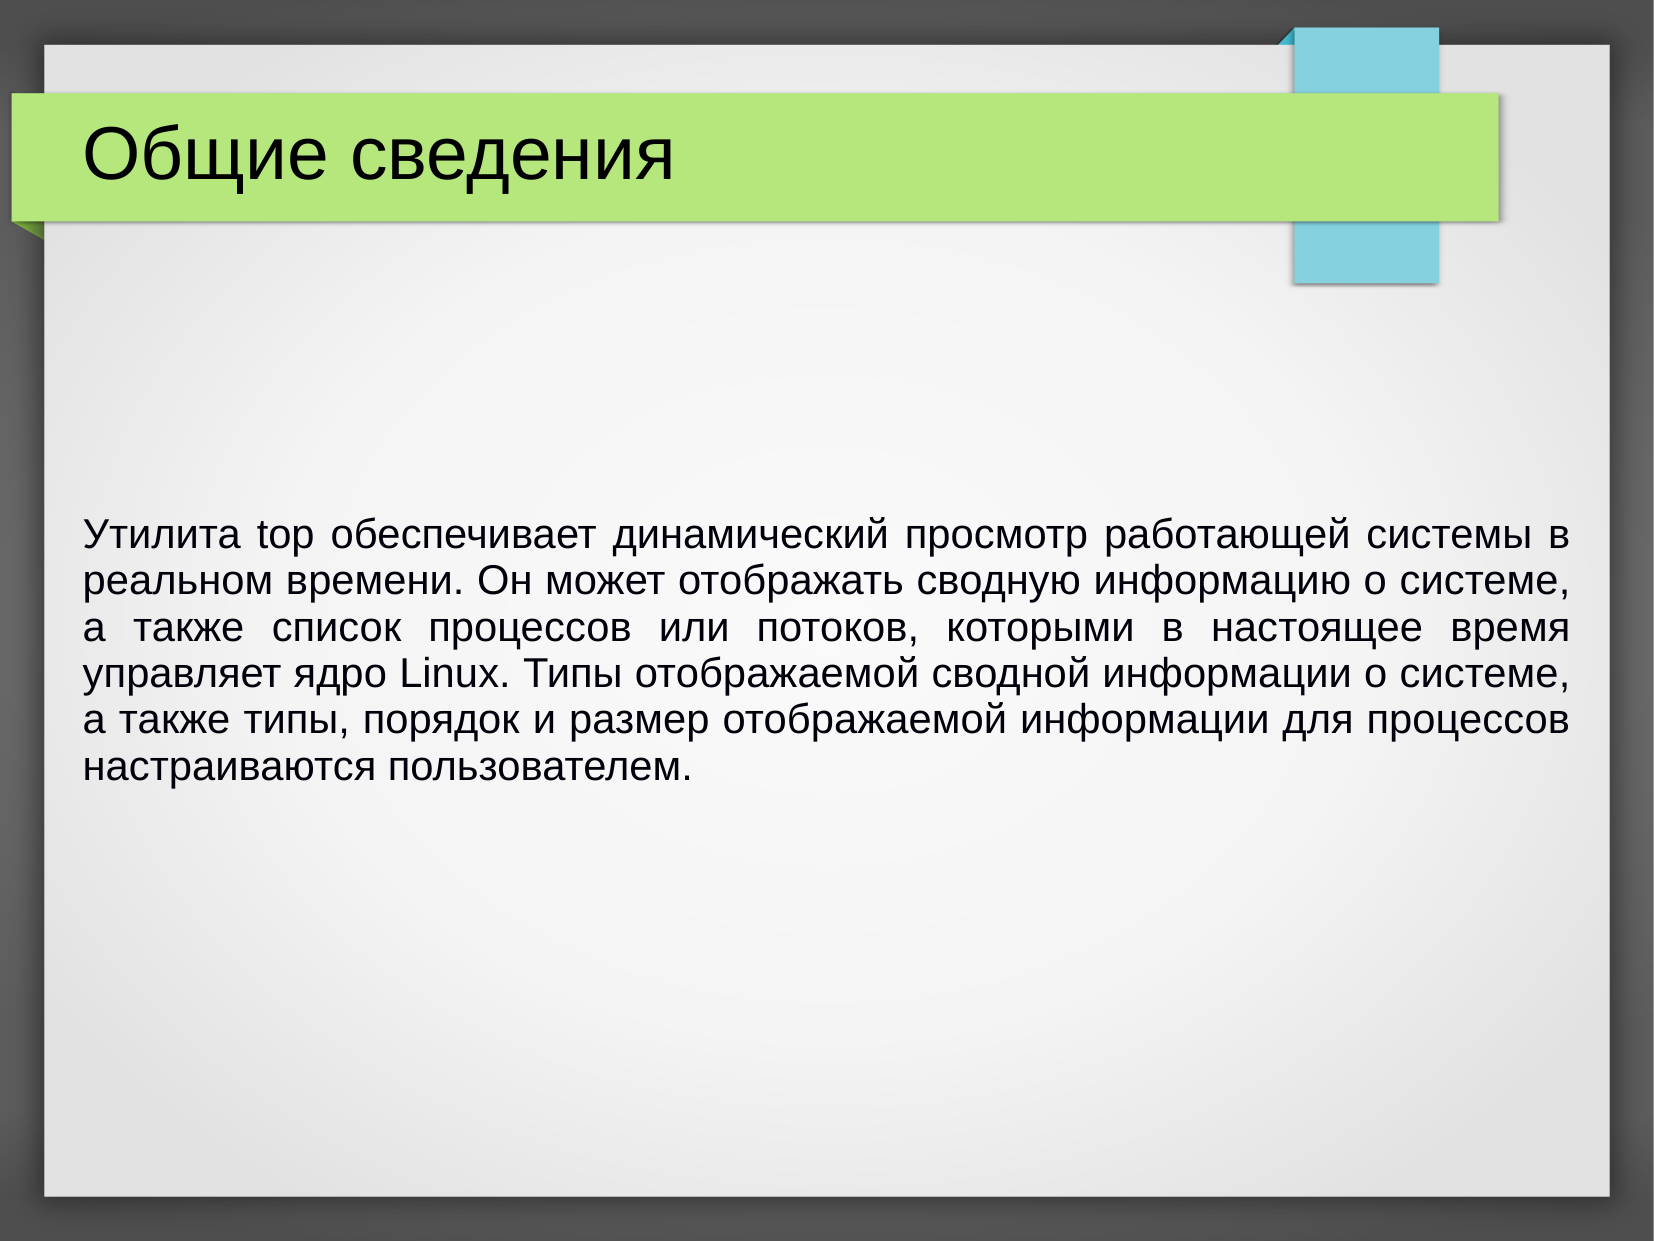

# Общие сведения
Утилита top обеспечивает динамический просмотр работающей системы в реальном времени. Он может отображать сводную информацию о системе, а также список процессов или потоков, которыми в настоящее время управляет ядро Linux. Типы отображаемой сводной информации о системе, а также типы, порядок и размер отображаемой информации для процессов настраиваются пользователем.